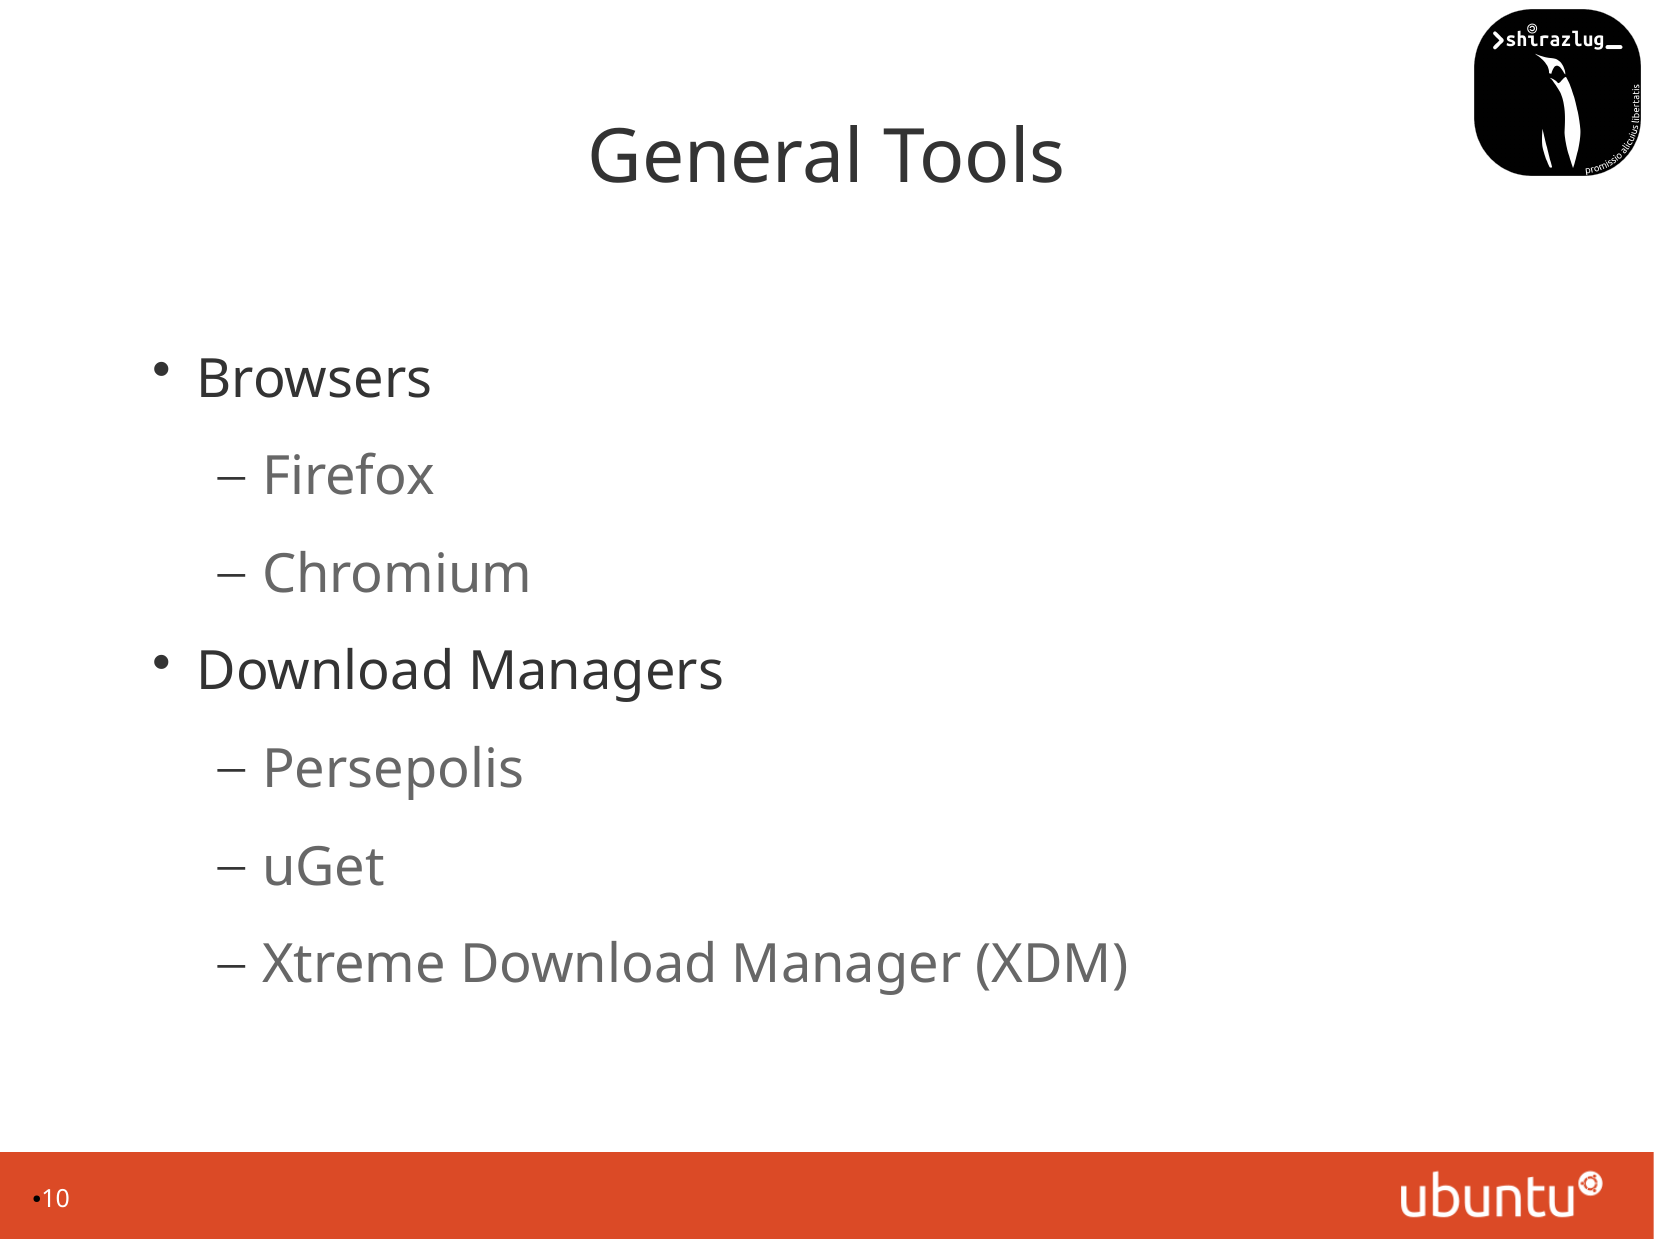

# General Tools
Browsers
Firefox
Chromium
Download Managers
Persepolis
uGet
Xtreme Download Manager (XDM)